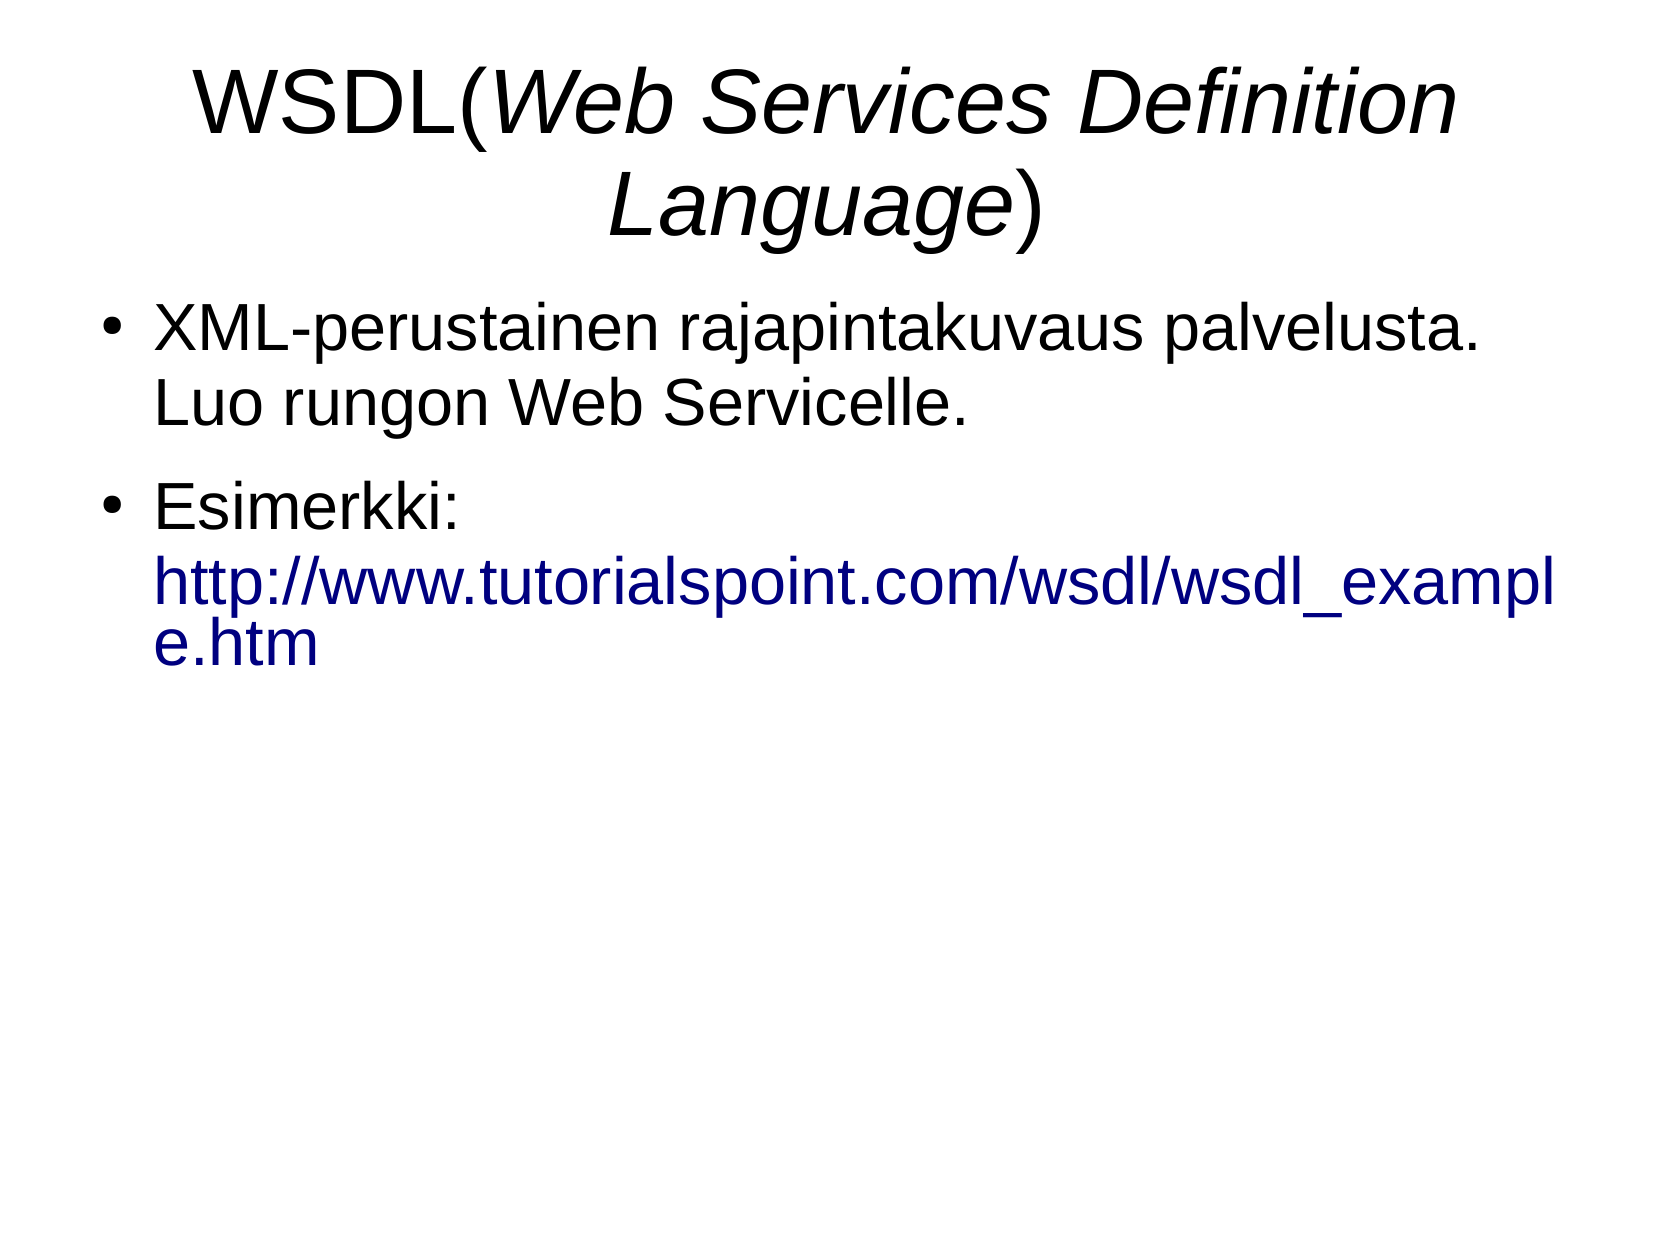

# WSDL(Web Services Definition Language)
XML-perustainen rajapintakuvaus palvelusta. Luo rungon Web Servicelle.
Esimerkki: http://www.tutorialspoint.com/wsdl/wsdl_example.htm